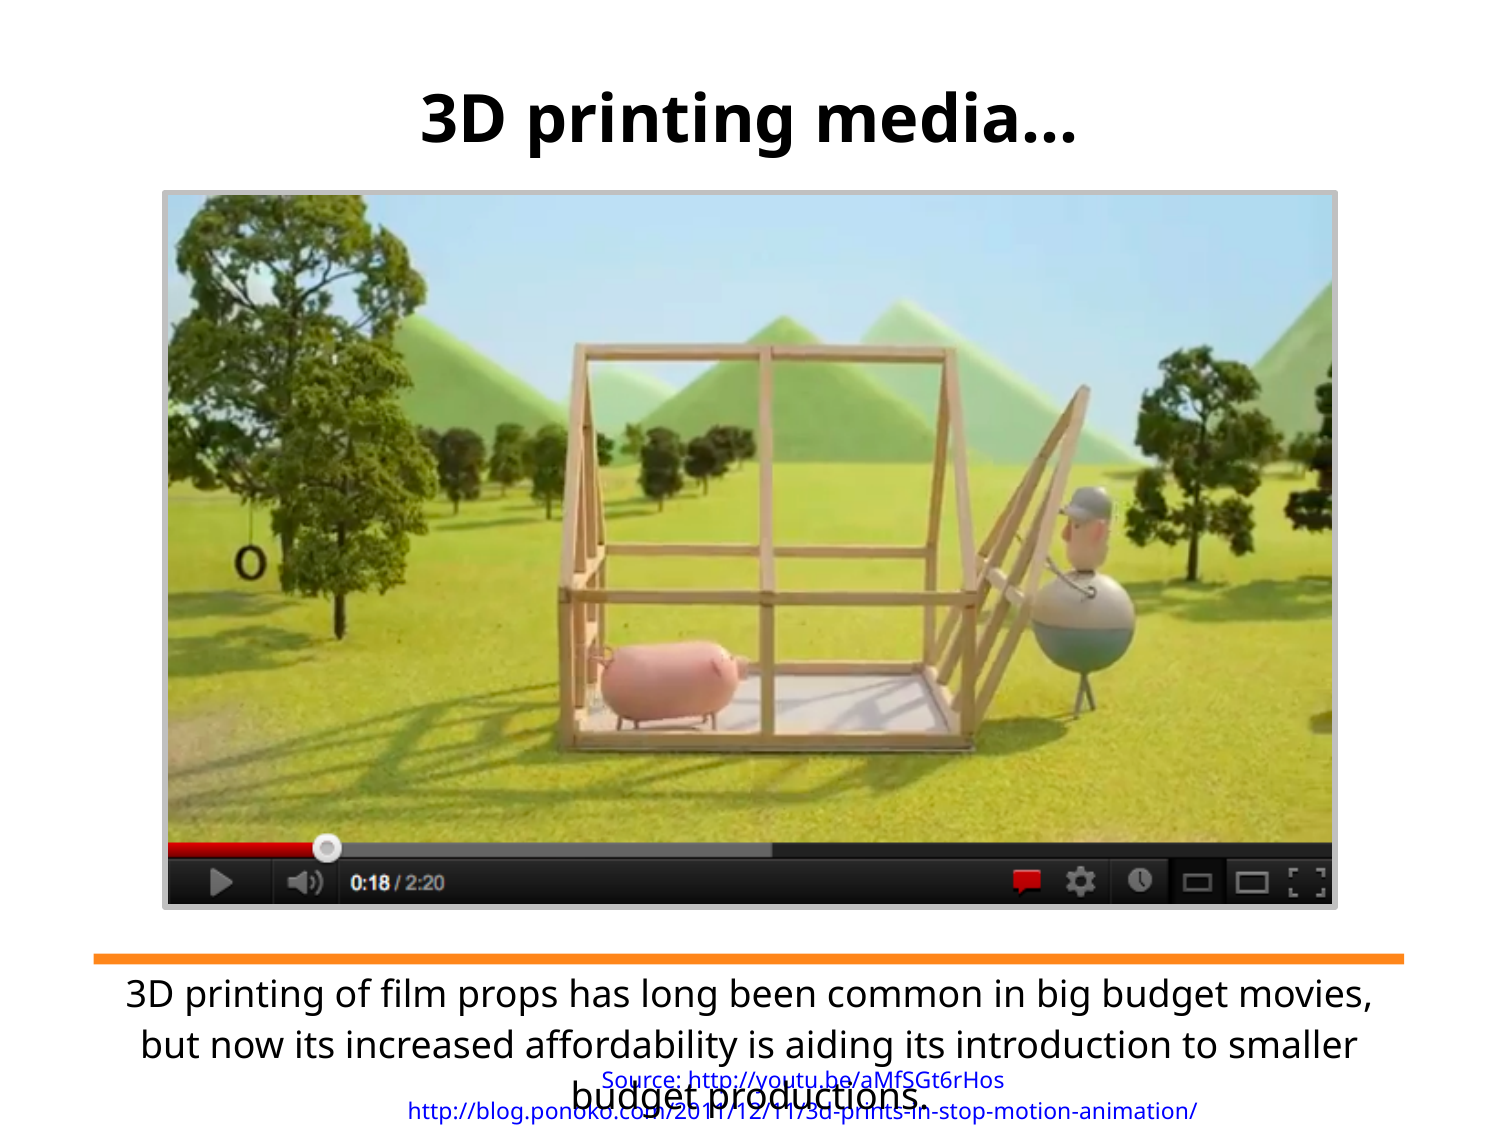

# 3D printing media...
3D printing of film props has long been common in big budget movies, but now its increased affordability is aiding its introduction to smaller budget productions.
Source: http://youtu.be/aMfSGt6rHos
http://blog.ponoko.com/2011/12/11/3d-prints-in-stop-motion-animation/